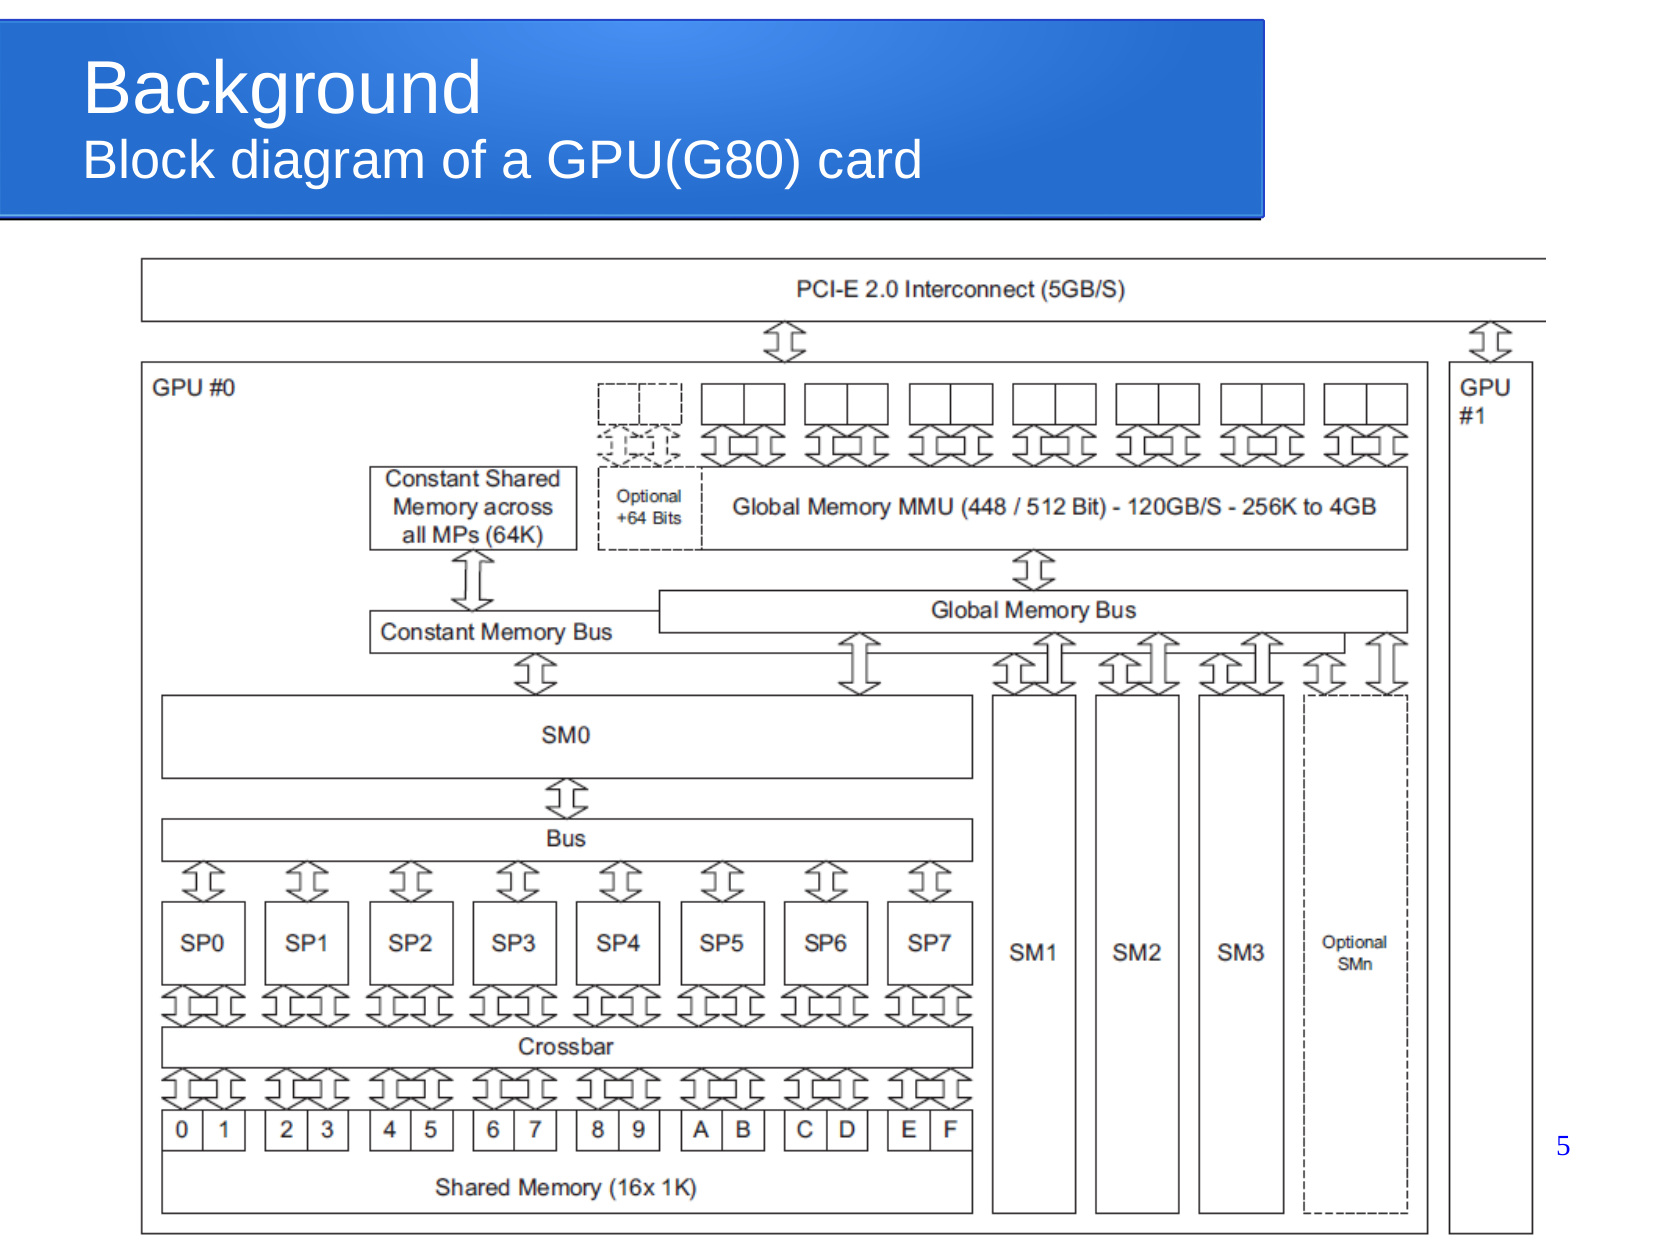

# Background Block diagram of a GPU(G80) card
5